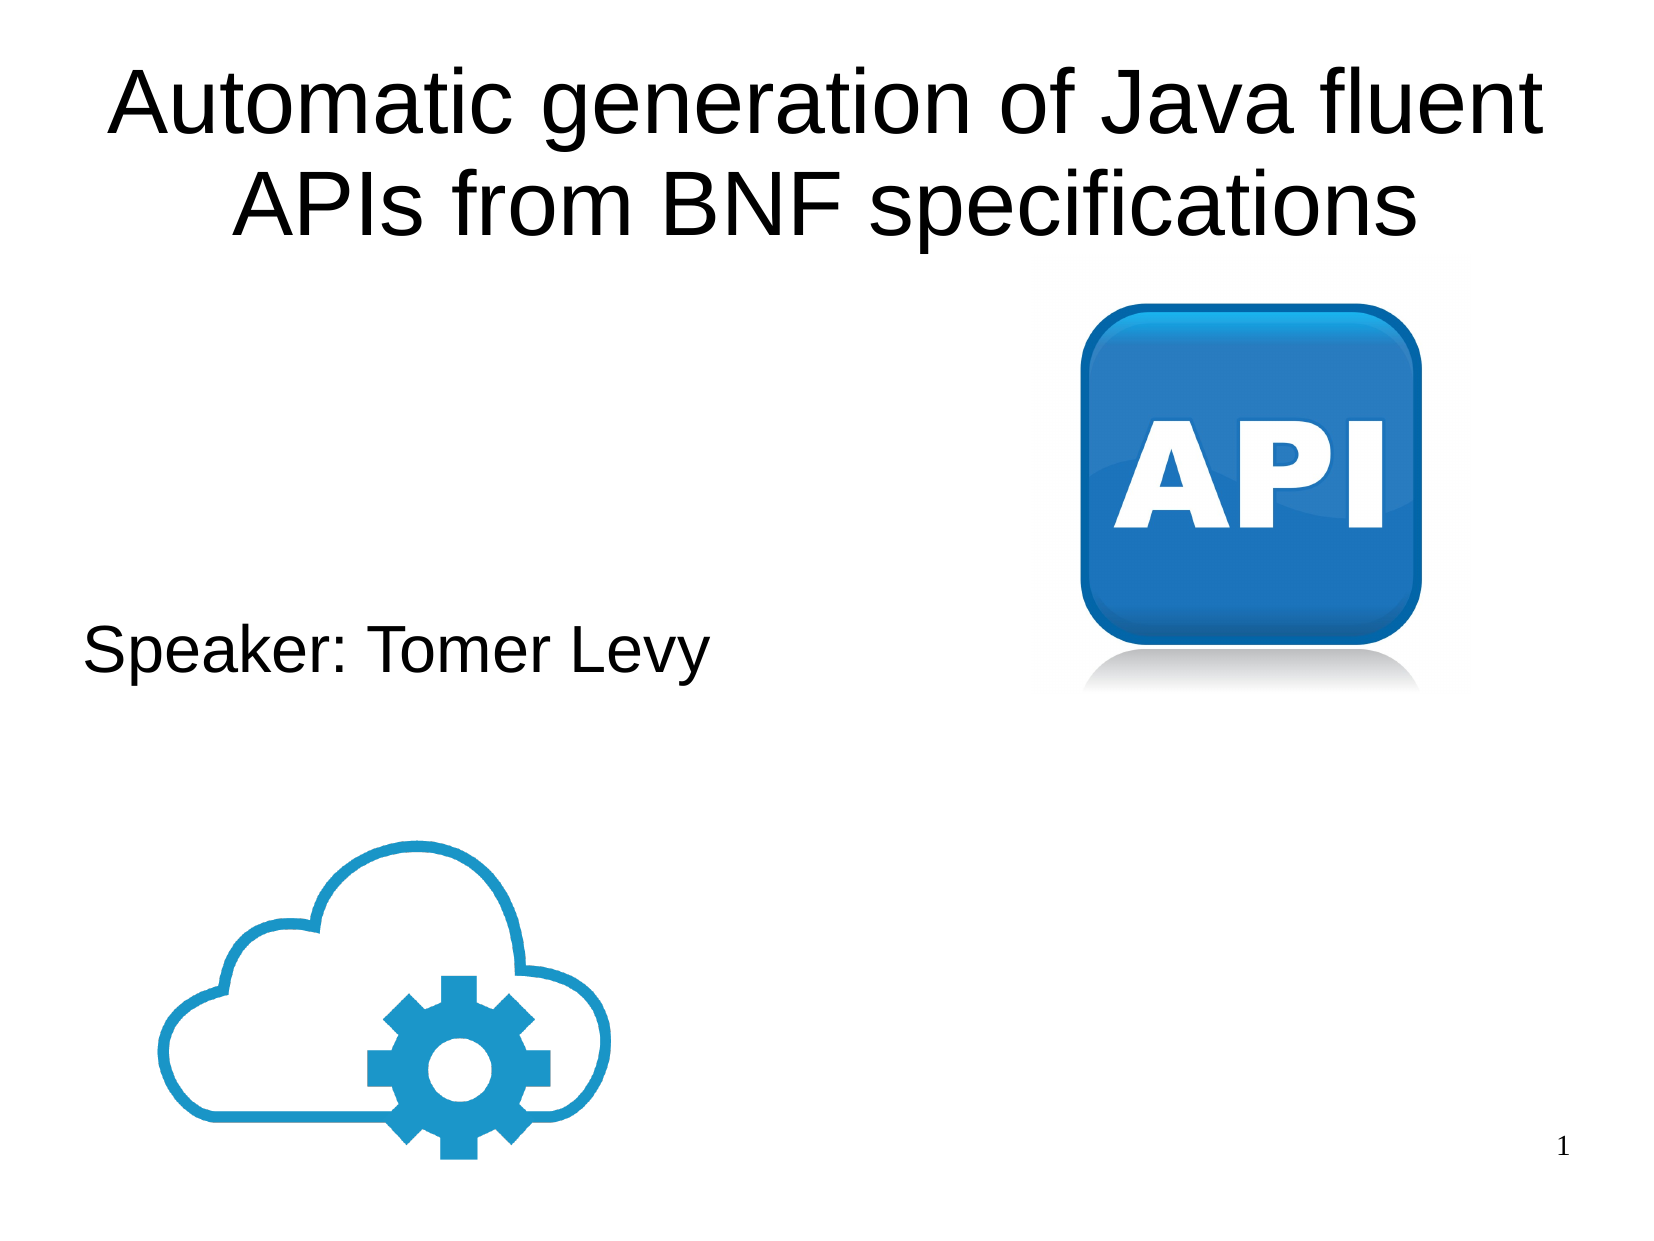

# Automatic generation of Java fluent APIs from BNF specifications
Speaker: Tomer Levy
1